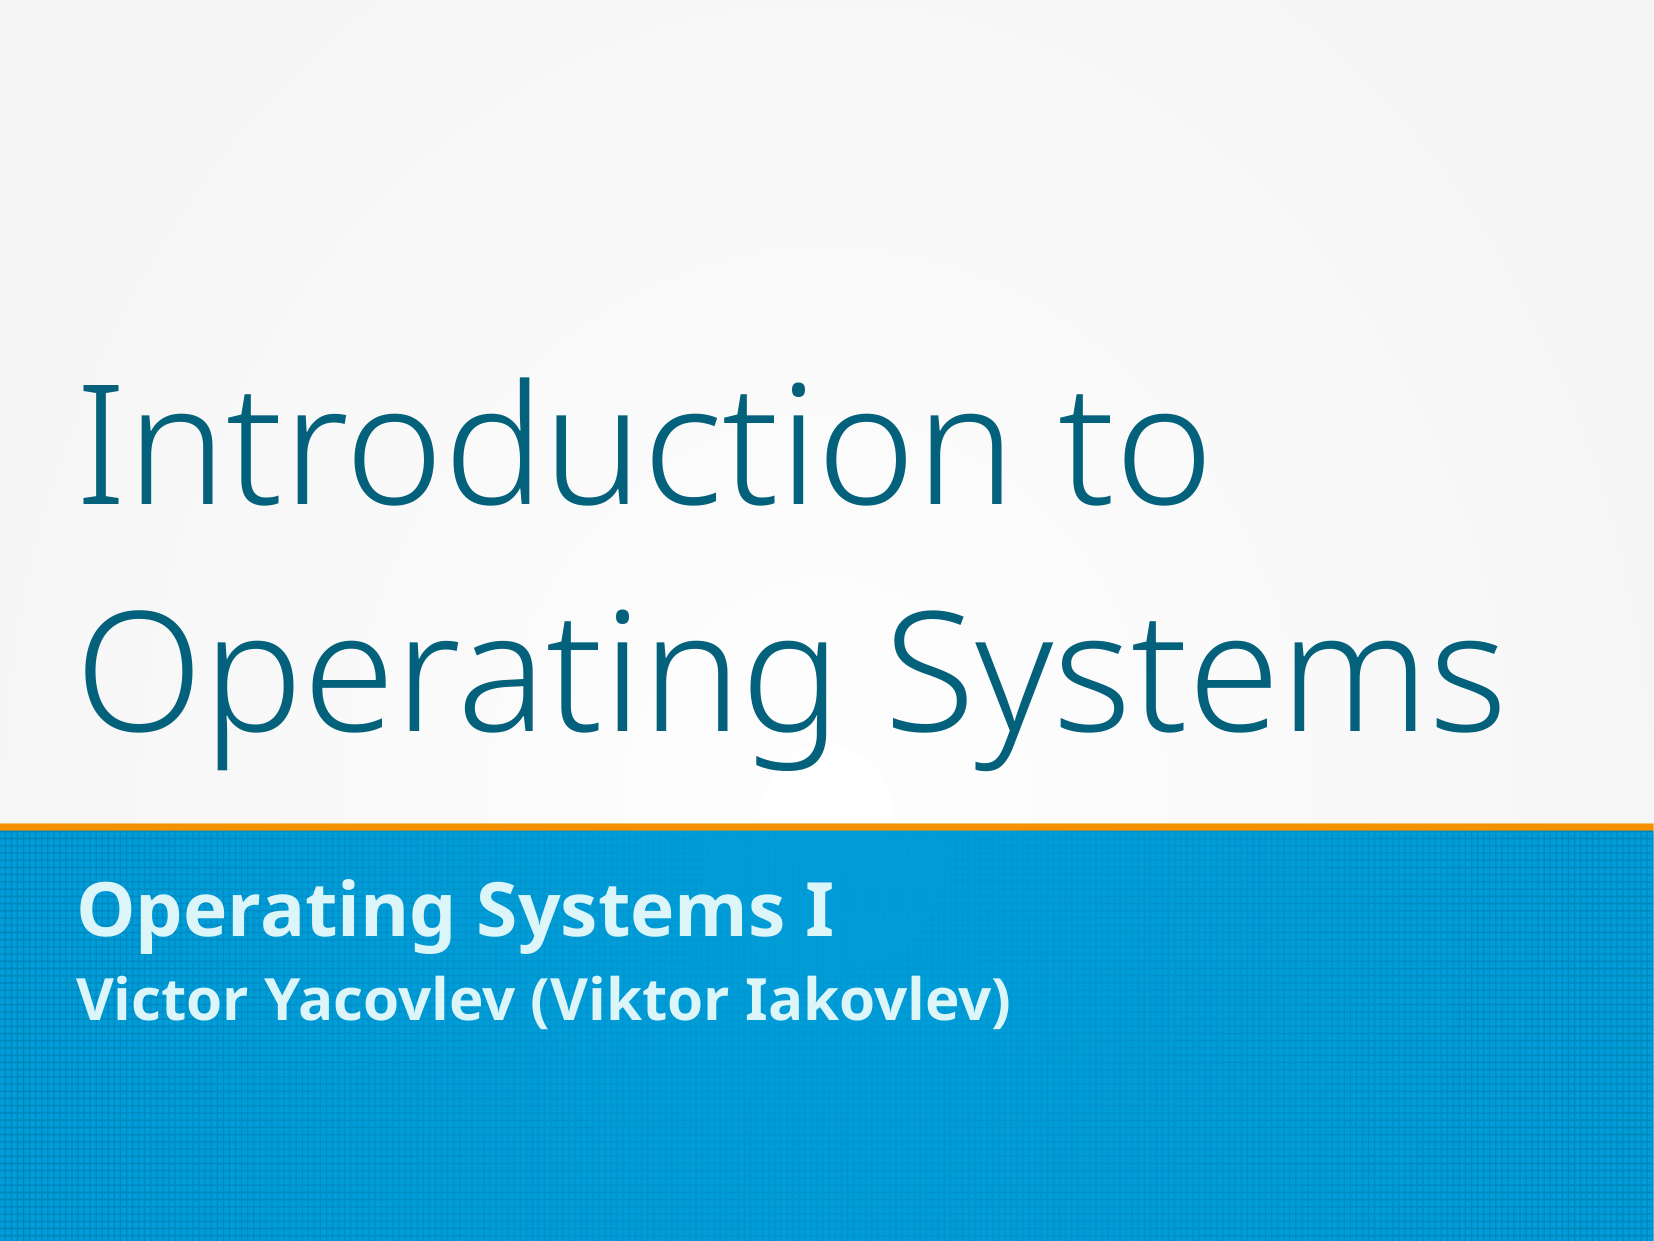

# Introduction to Operating Systems
Operating Systems I
Victor Yacovlev (Viktor Iakovlev)